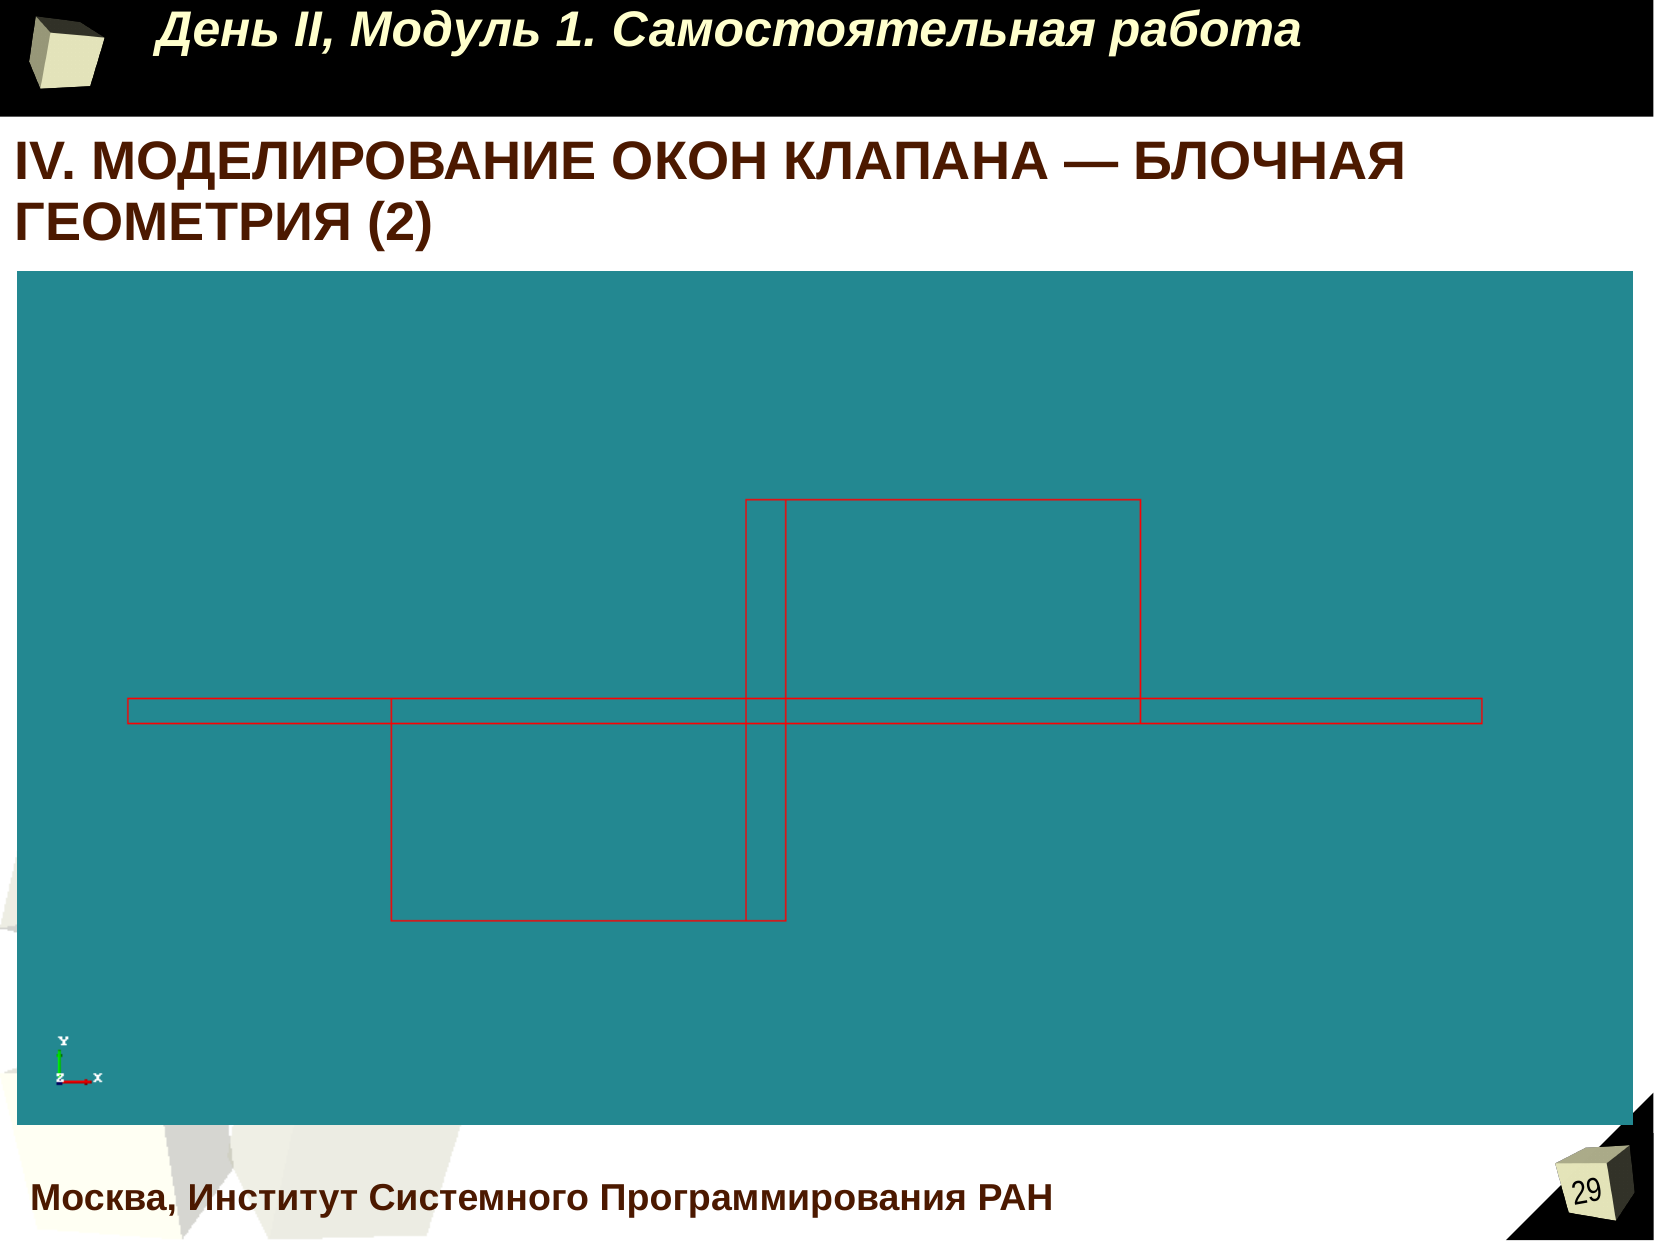

IV. МОДЕЛИРОВАНИЕ ОКОН КЛАПАНА — БЛОЧНАЯ ГЕОМЕТРИЯ (2)